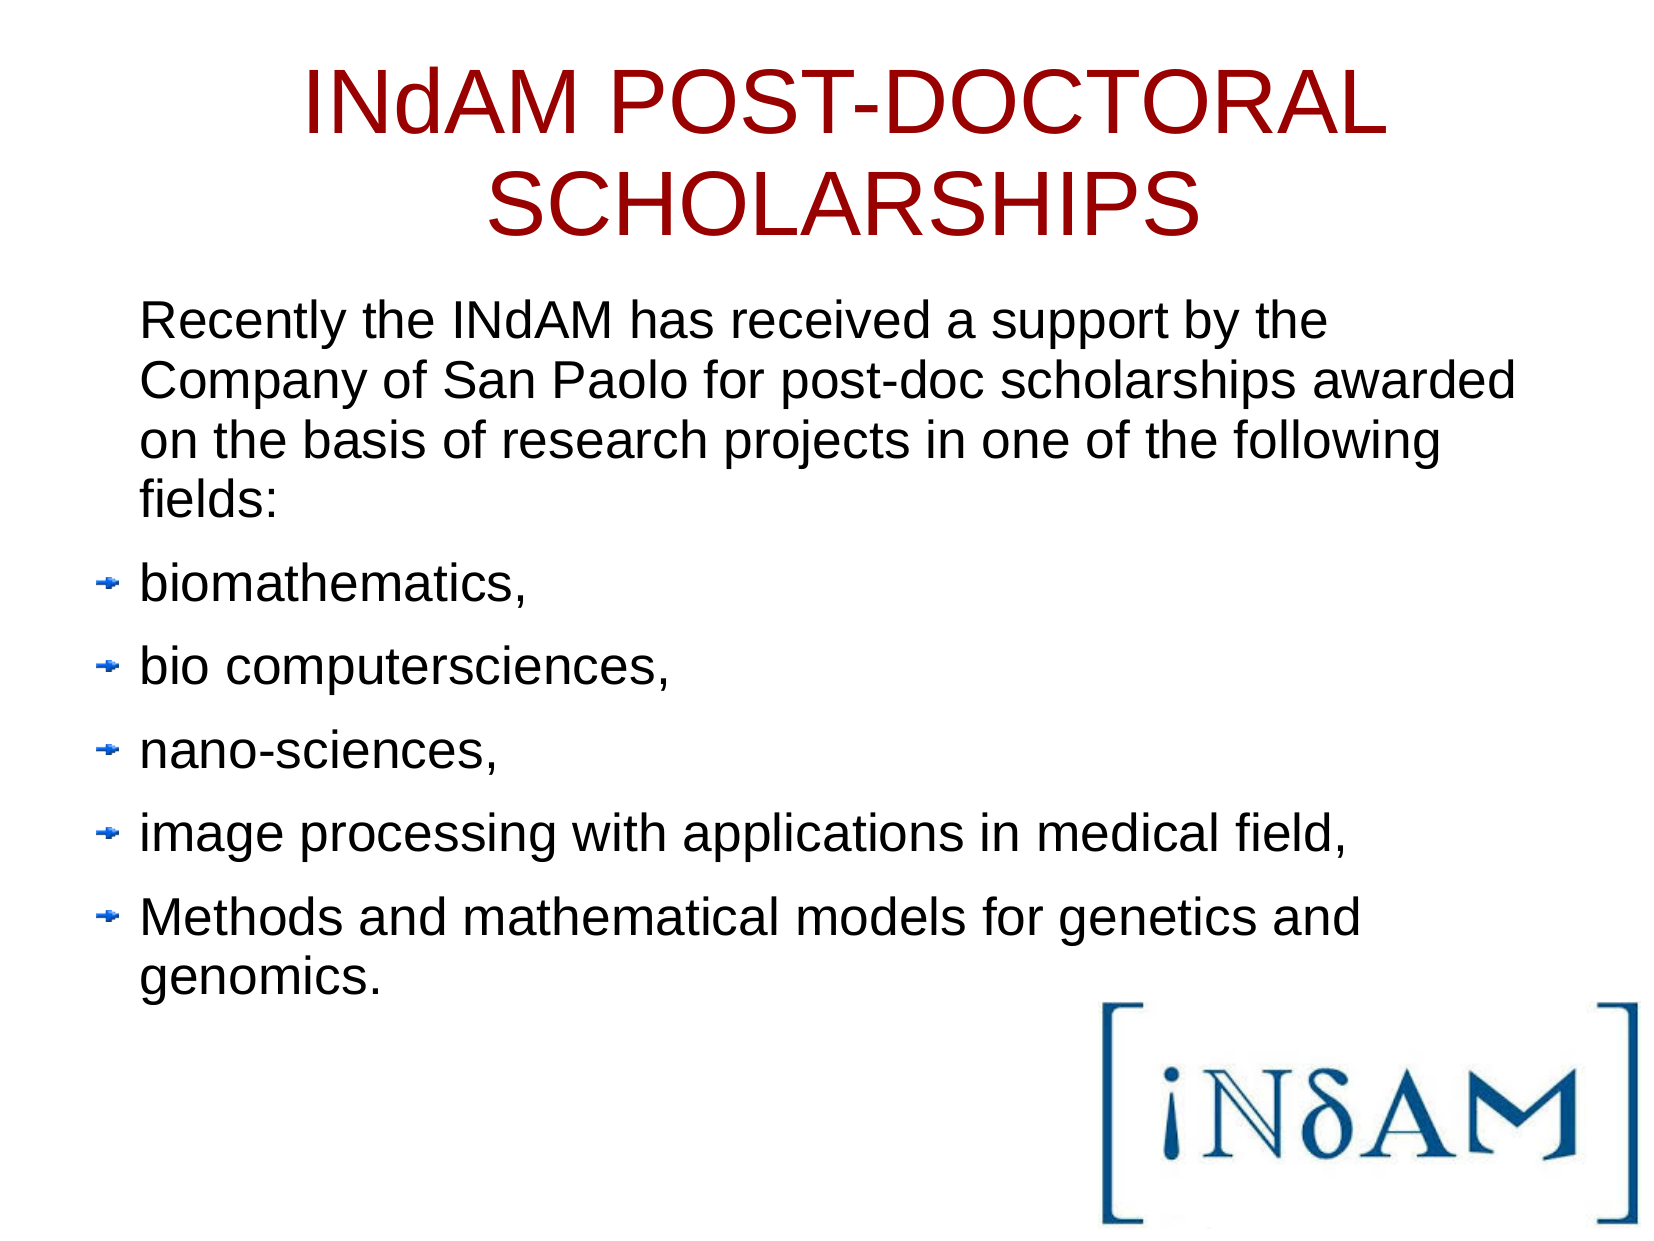

# INdAM POST-DOCTORAL SCHOLARSHIPS
Recently the INdAM has received a support by the Company of San Paolo for post-doc scholarships awarded on the basis of research projects in one of the following fields:
biomathematics,
bio computersciences,
nano-sciences,
image processing with applications in medical field,
Methods and mathematical models for genetics and genomics.